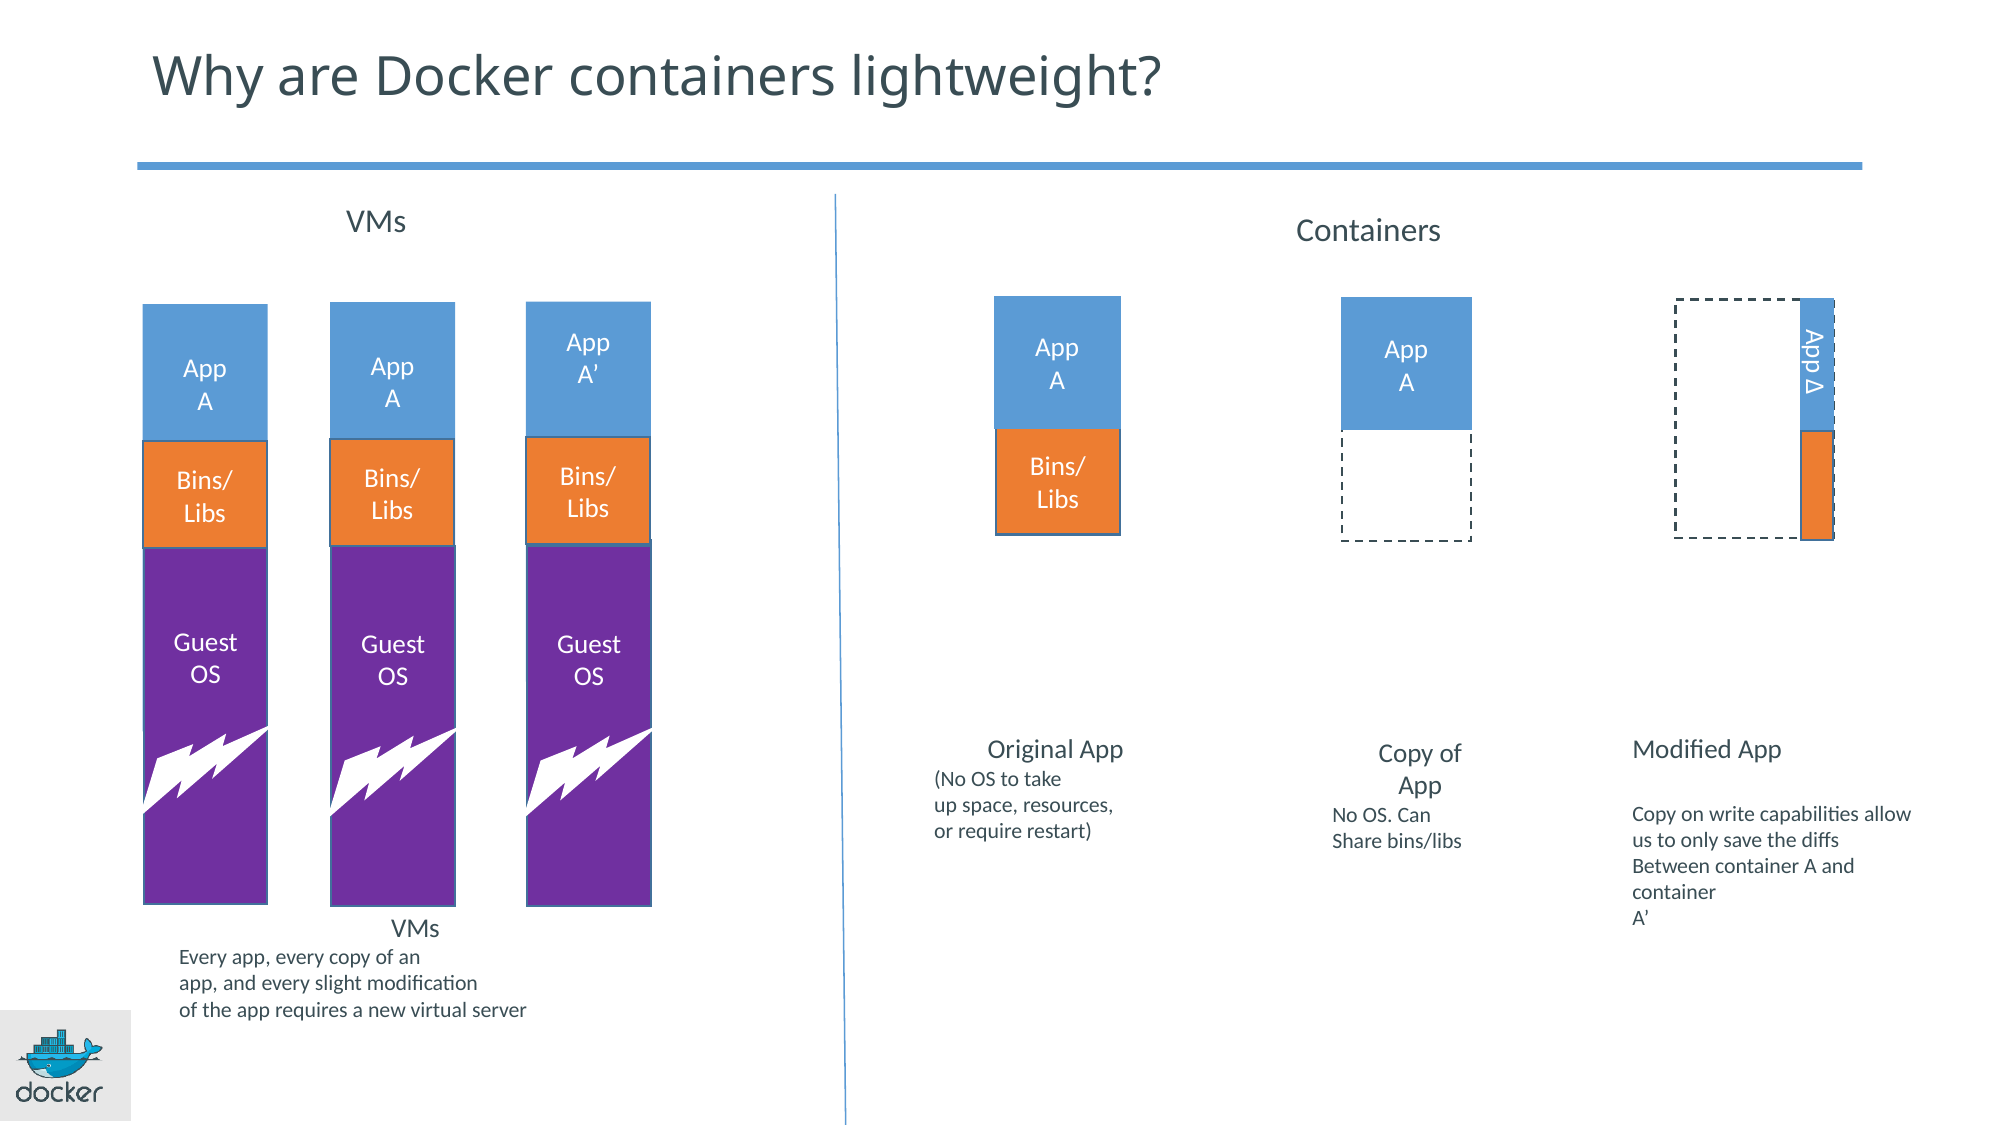

# Why are Docker containers lightweight?
VMs
Containers
App
A
App
A
App
A’
App
A
App
A
App Δ
Bins/
Libs
Bins/
Libs
Bins/
Libs
Bins/
Libs
Bins/
Guest
OS
Guest
OS
Guest
OS
Guest
OS
Original App
(No OS to take
up space, resources,
or require restart)
Modified App
Copy on write capabilities allow
us to only save the diffs
Between container A and container
A’
Copy of
App
No OS. Can
Share bins/libs
VMs
Every app, every copy of an
app, and every slight modification
of the app requires a new virtual server